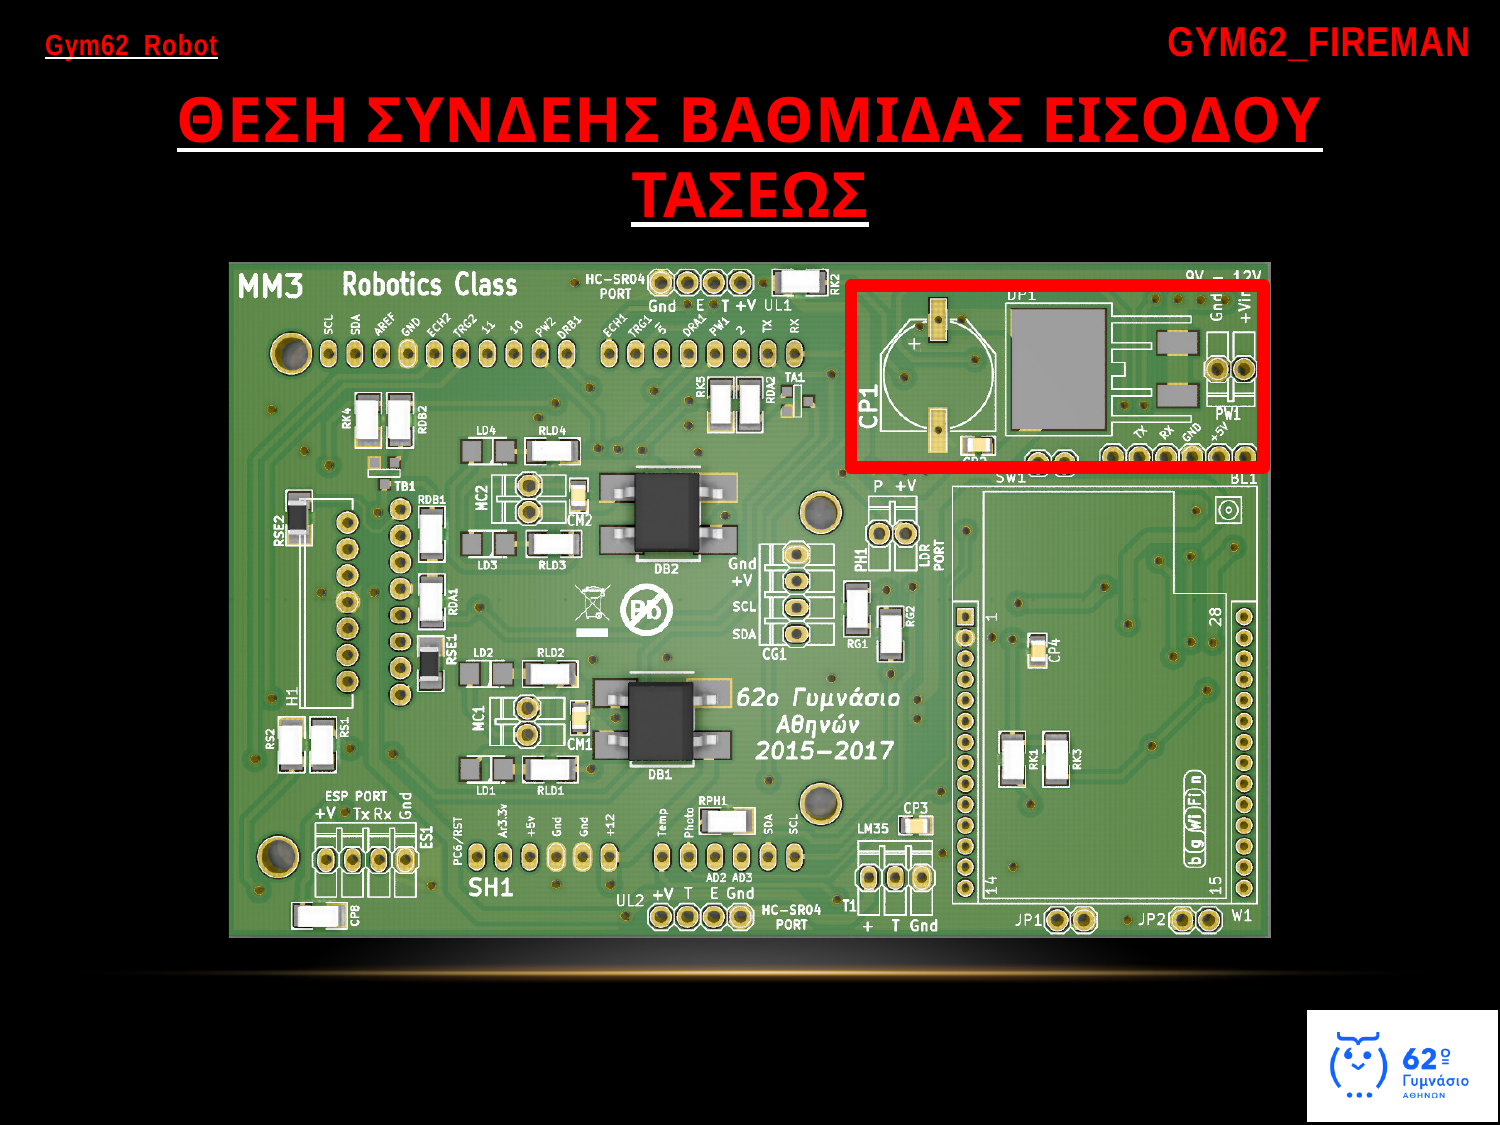

Gym62_Robot
Gym62_FireMan
Θεση συνδεης Βαθμιδασ εισοδου τασεωσ